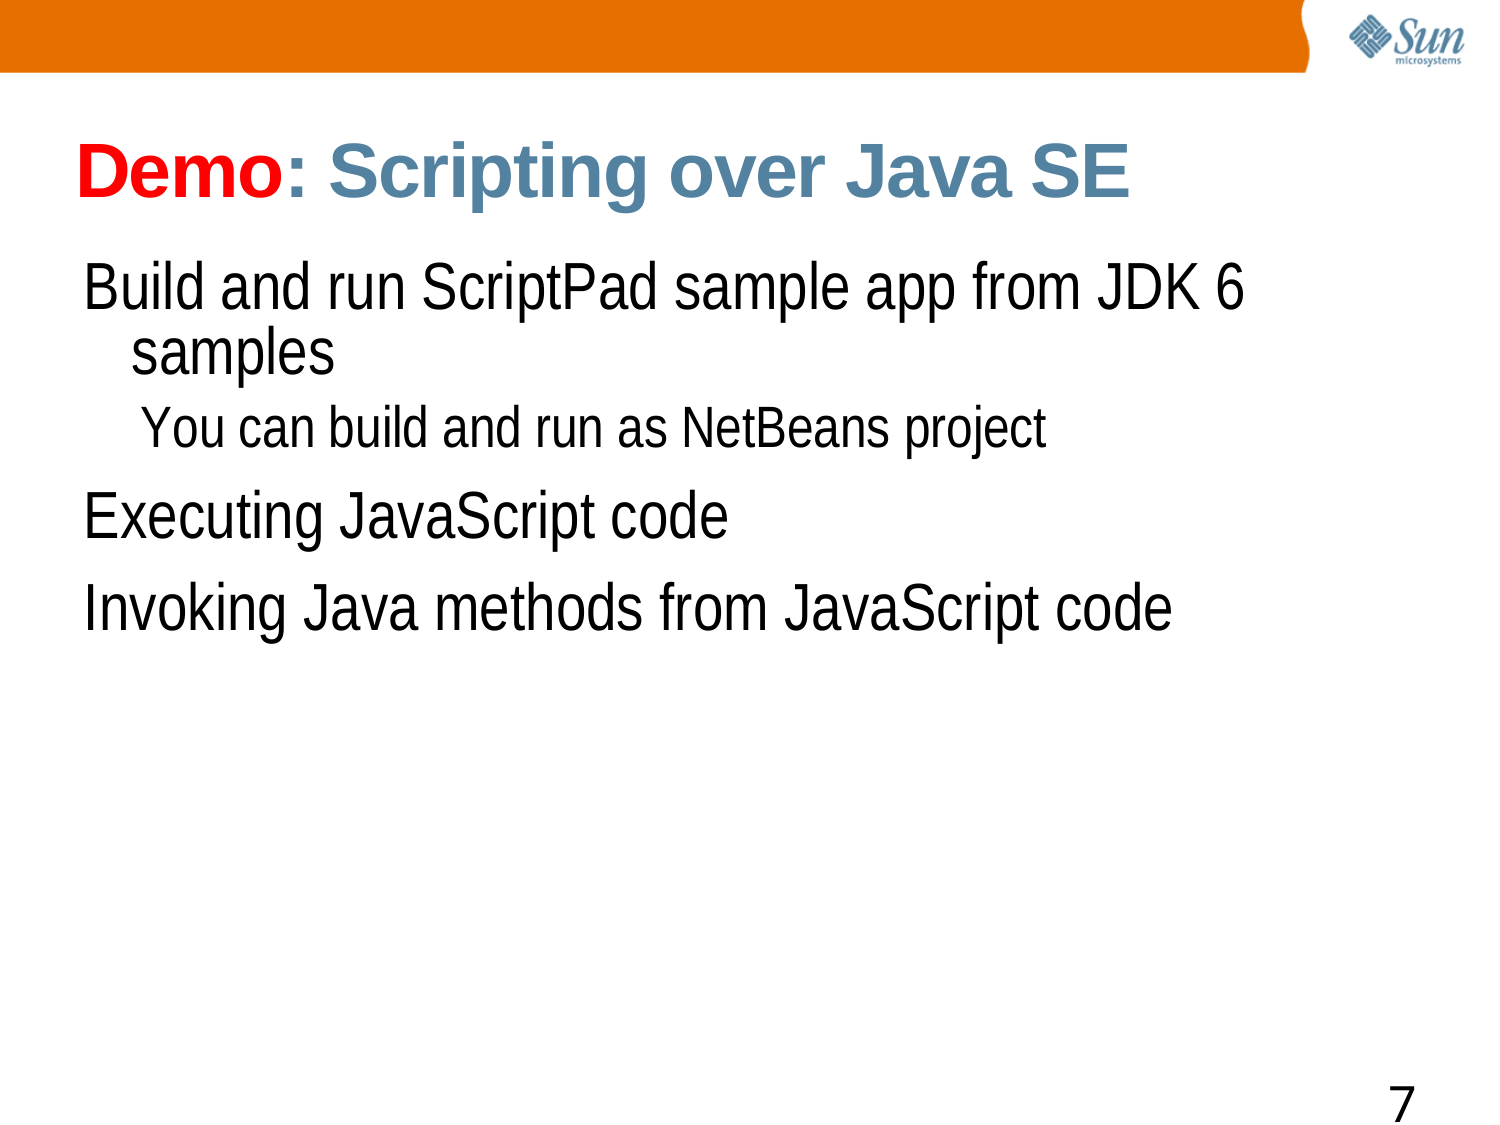

# Demo: Scripting over Java SE
Build and run ScriptPad sample app from JDK 6 samples
You can build and run as NetBeans project
Executing JavaScript code
Invoking Java methods from JavaScript code